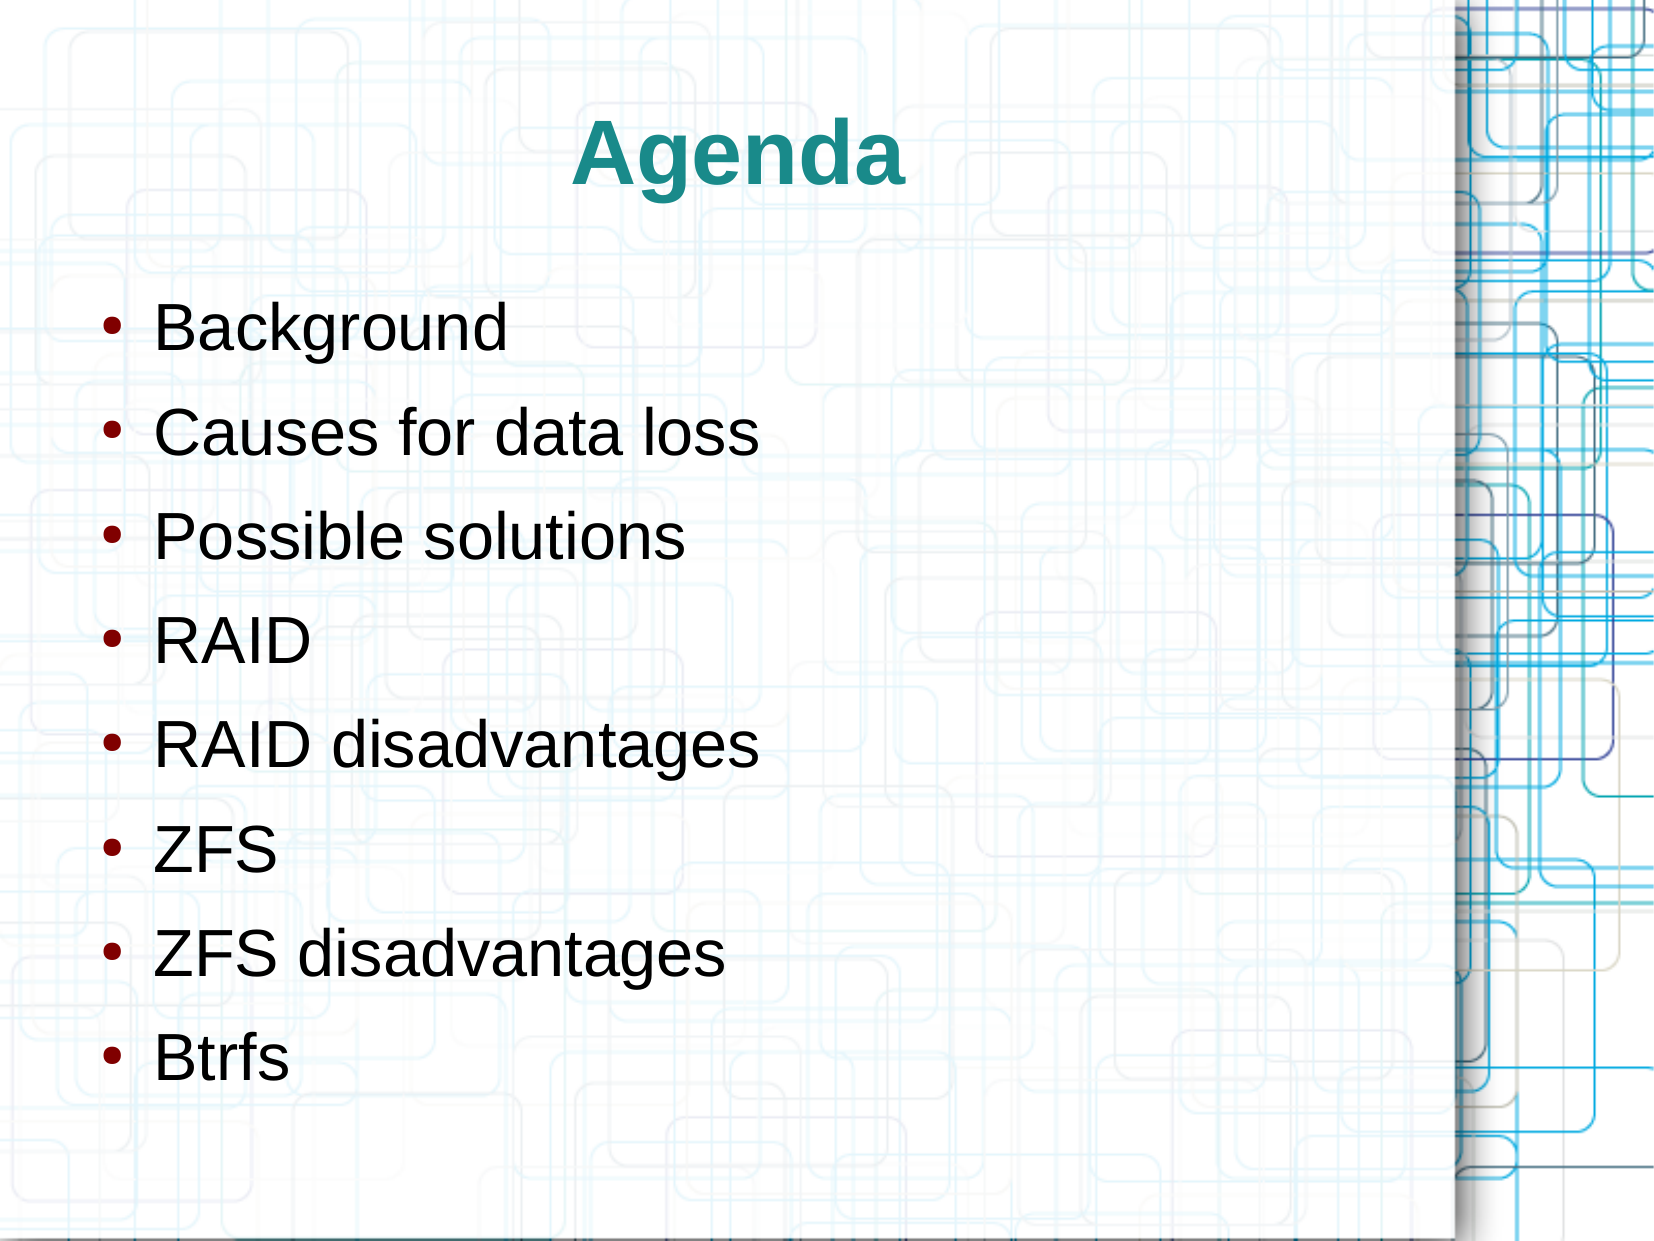

# Agenda
Background
Causes for data loss
Possible solutions
RAID
RAID disadvantages
ZFS
ZFS disadvantages
Btrfs